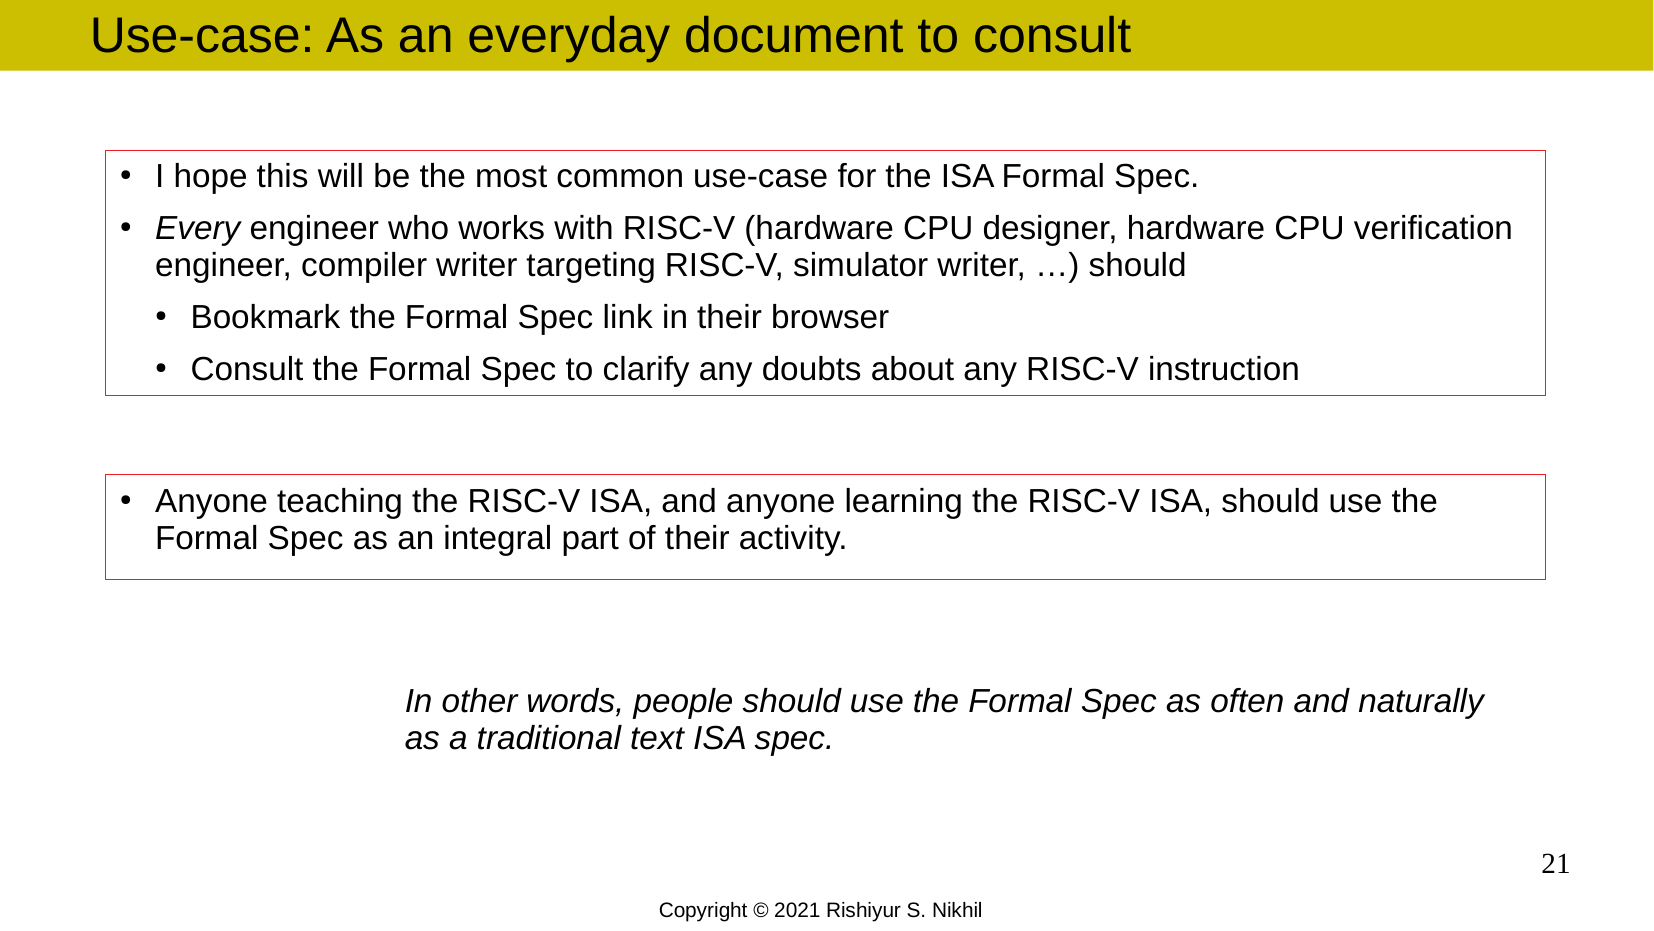

Use-case: As an everyday document to consult
I hope this will be the most common use-case for the ISA Formal Spec.
Every engineer who works with RISC-V (hardware CPU designer, hardware CPU verification engineer, compiler writer targeting RISC-V, simulator writer, …) should
Bookmark the Formal Spec link in their browser
Consult the Formal Spec to clarify any doubts about any RISC-V instruction
Anyone teaching the RISC-V ISA, and anyone learning the RISC-V ISA, should use the Formal Spec as an integral part of their activity.
In other words, people should use the Formal Spec as often and naturally as a traditional text ISA spec.
21